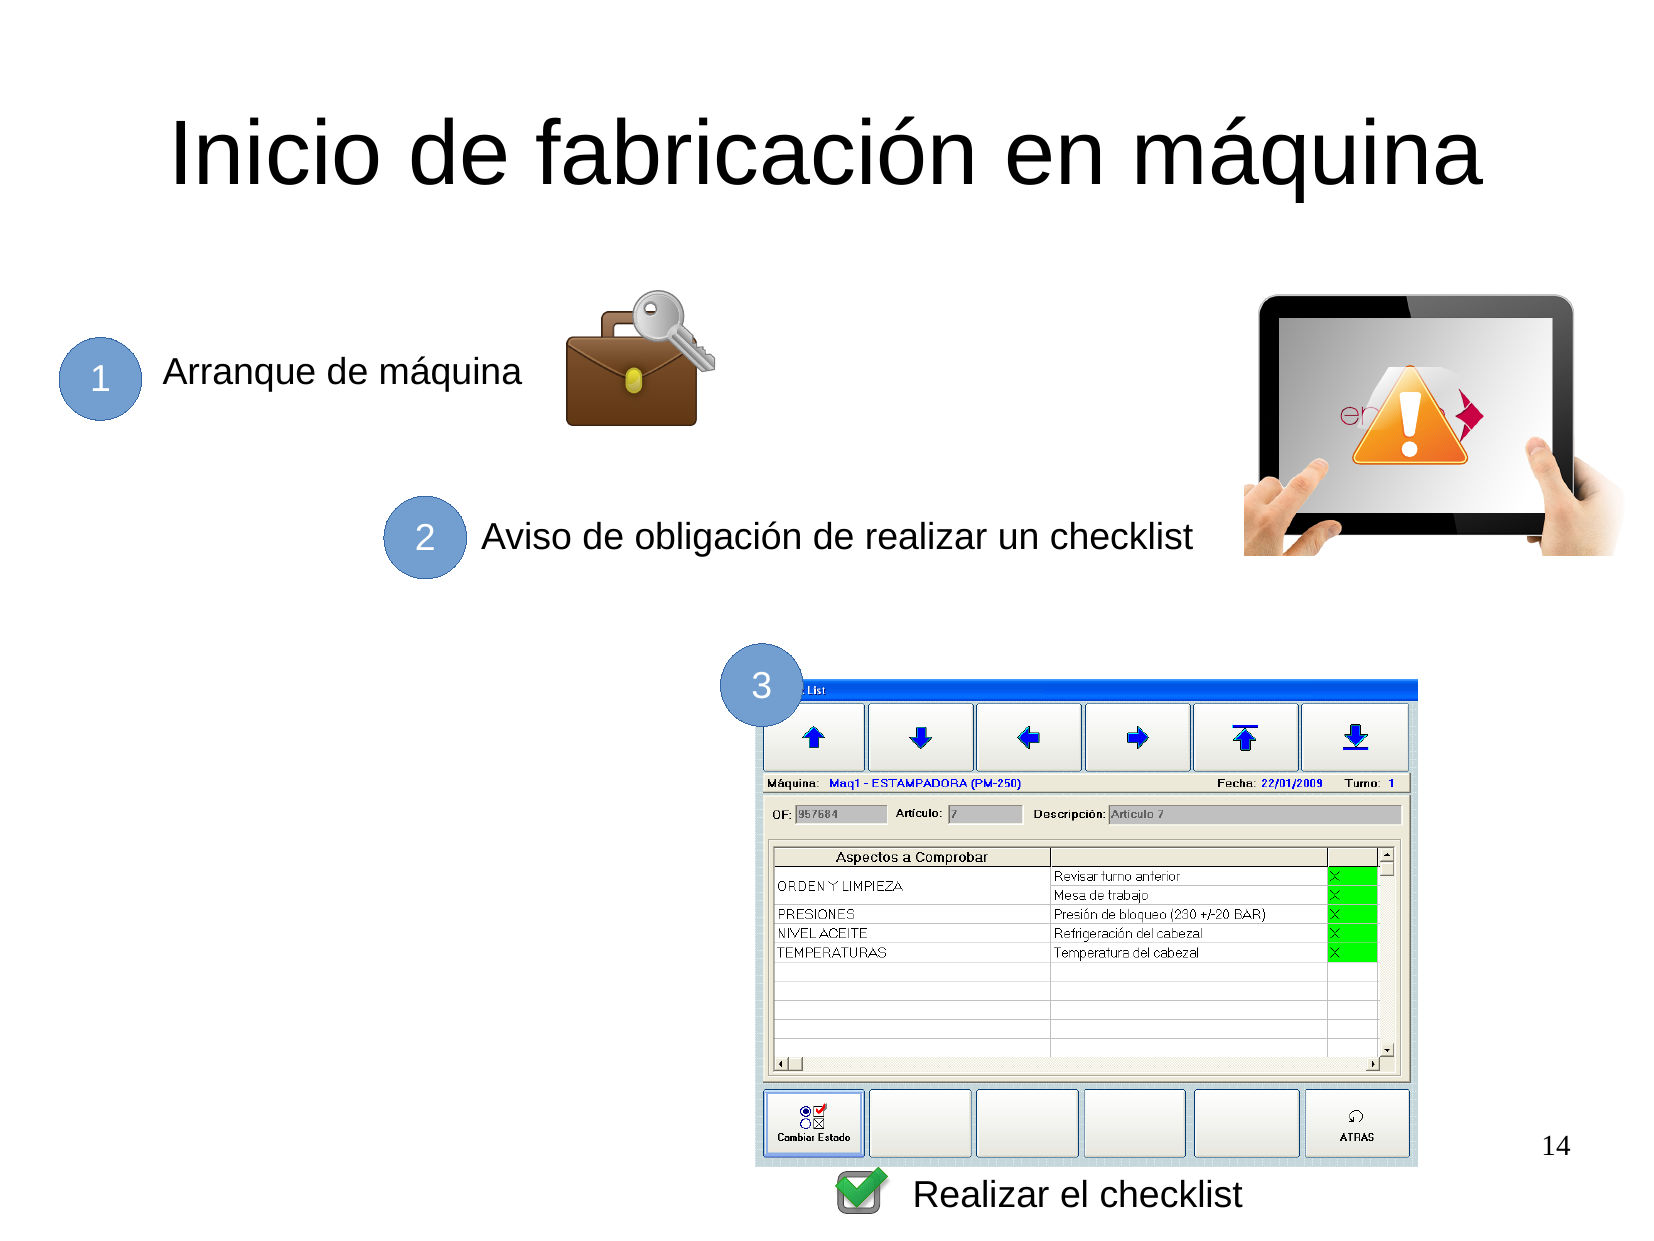

# Inicio de fabricación en máquina
1
Arranque de máquina
2
Aviso de obligación de realizar un checklist
3
14
Realizar el checklist